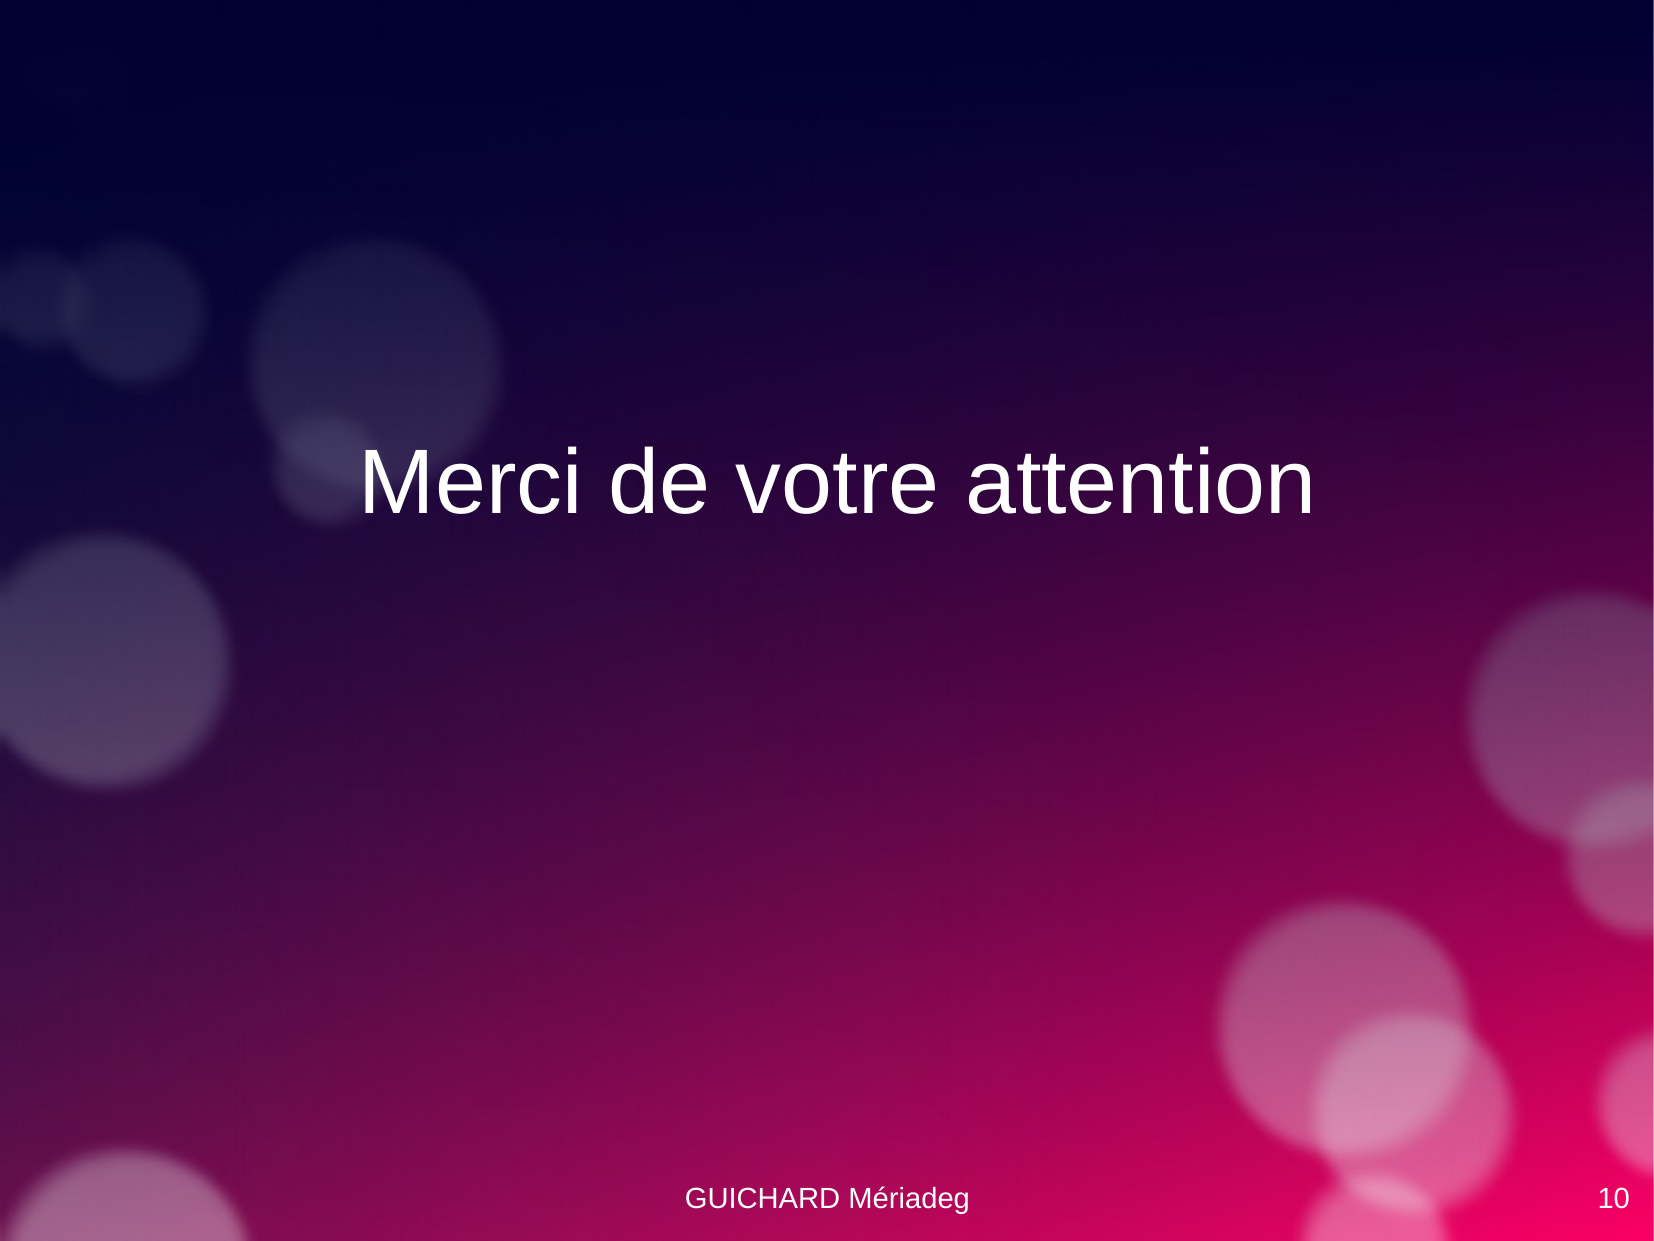

# Merci de votre attention
GUICHARD Mériadeg
10